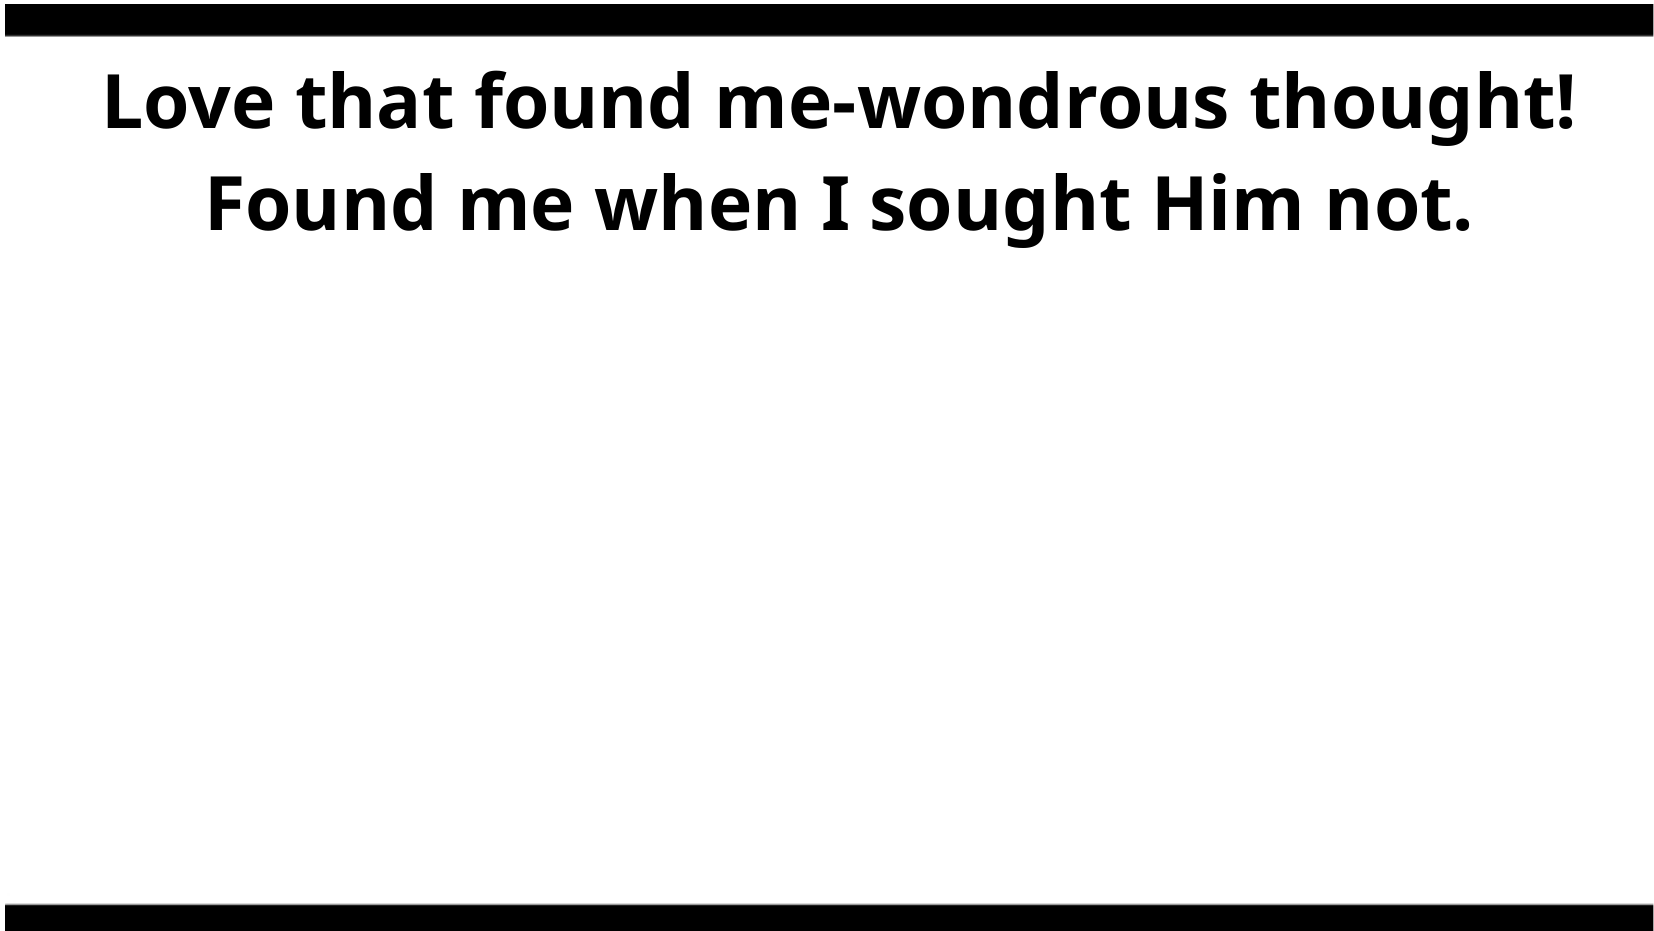

Love that found me-wondrous thought!
Found me when I sought Him not.